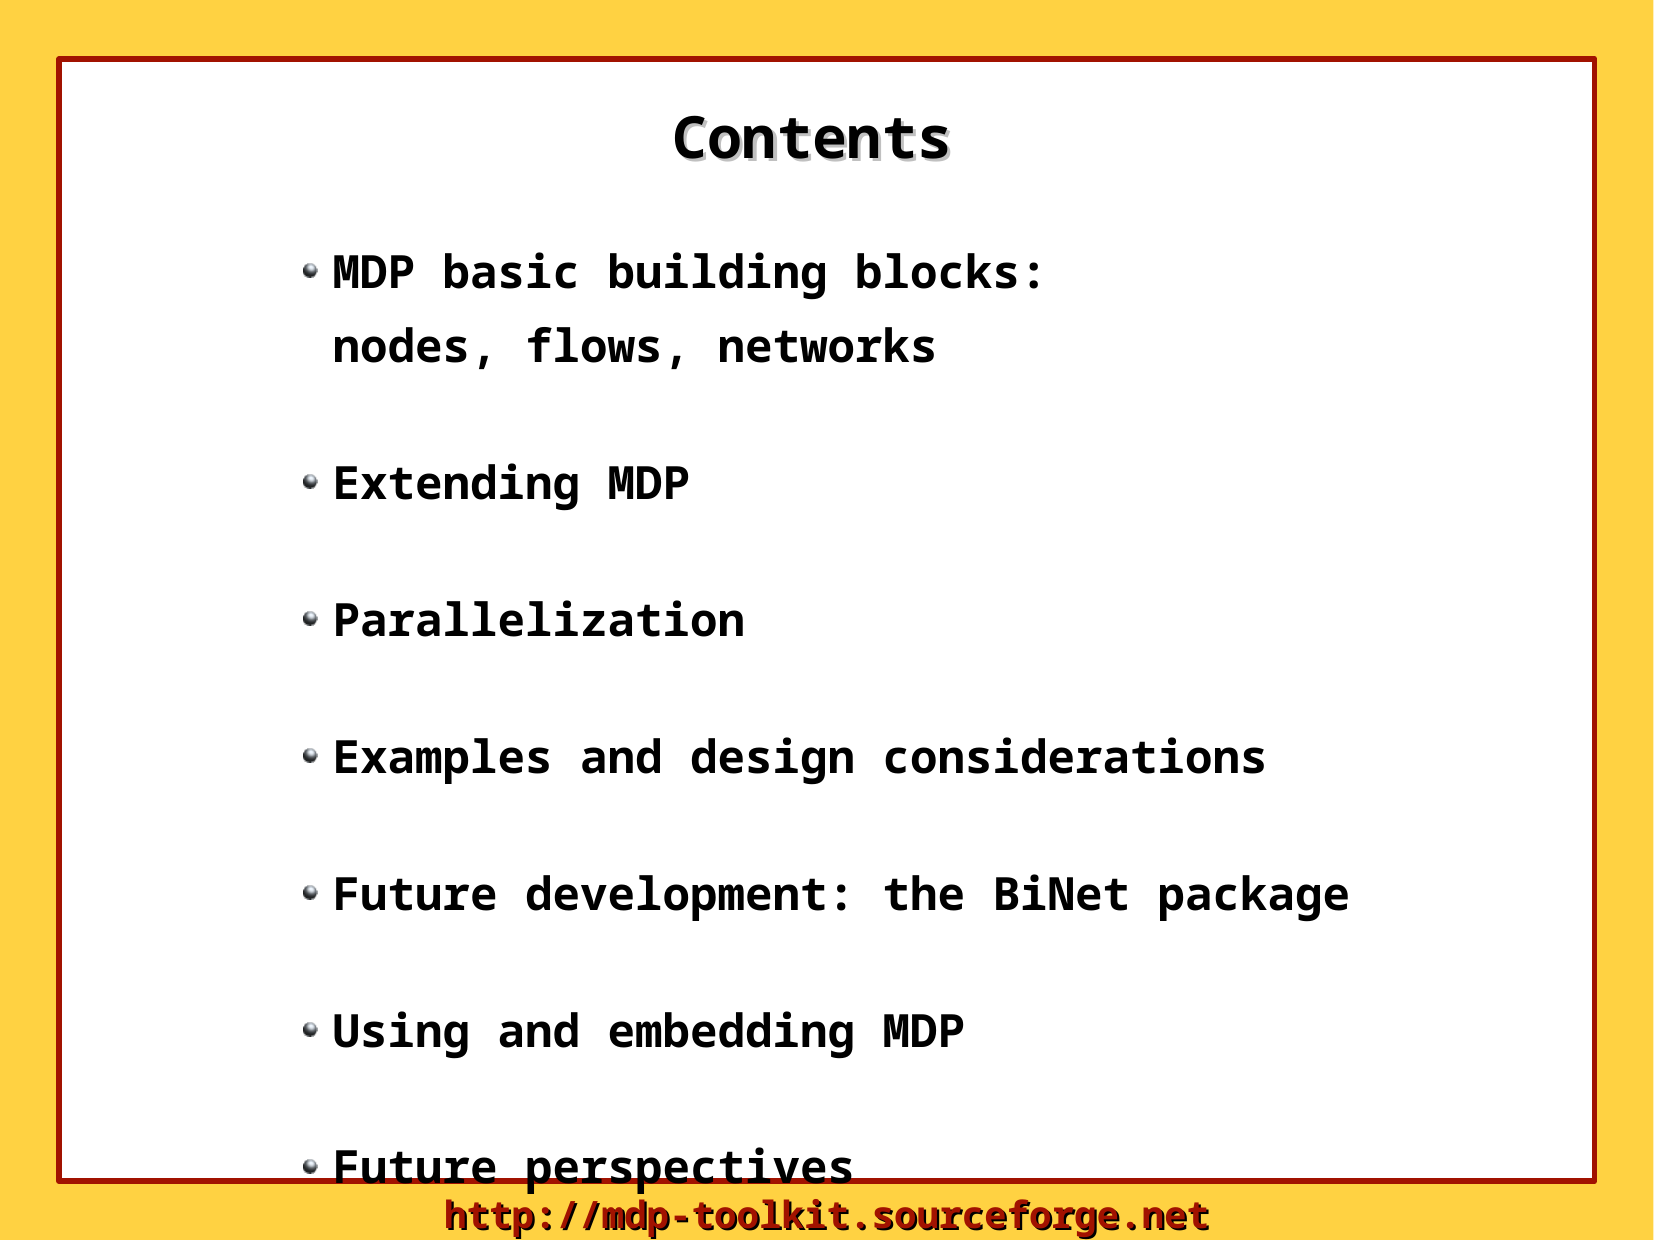

Contents
MDP basic building blocks:
nodes, flows, networks
Extending MDP
Parallelization
Examples and design considerations
Future development: the BiNet package
Using and embedding MDP
Future perspectives